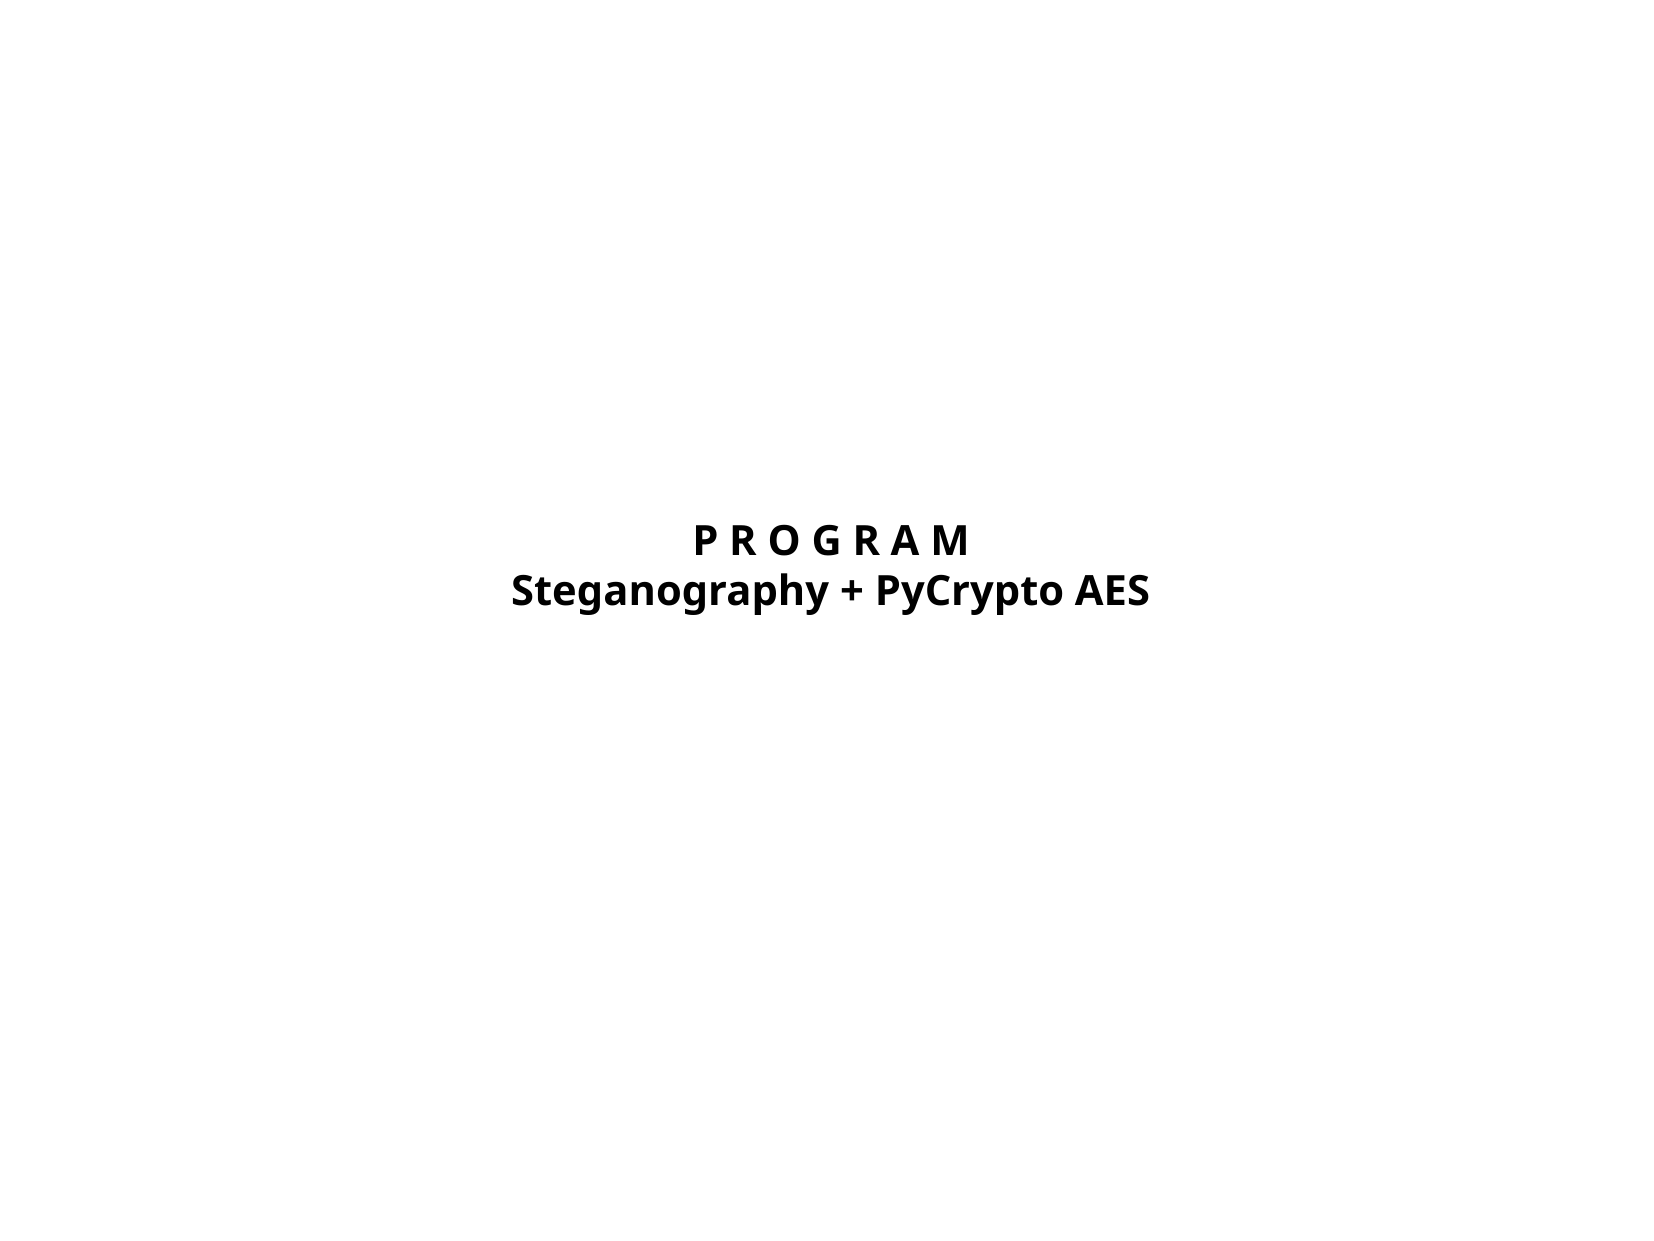

P R O G R A M
Steganography + PyCrypto AES